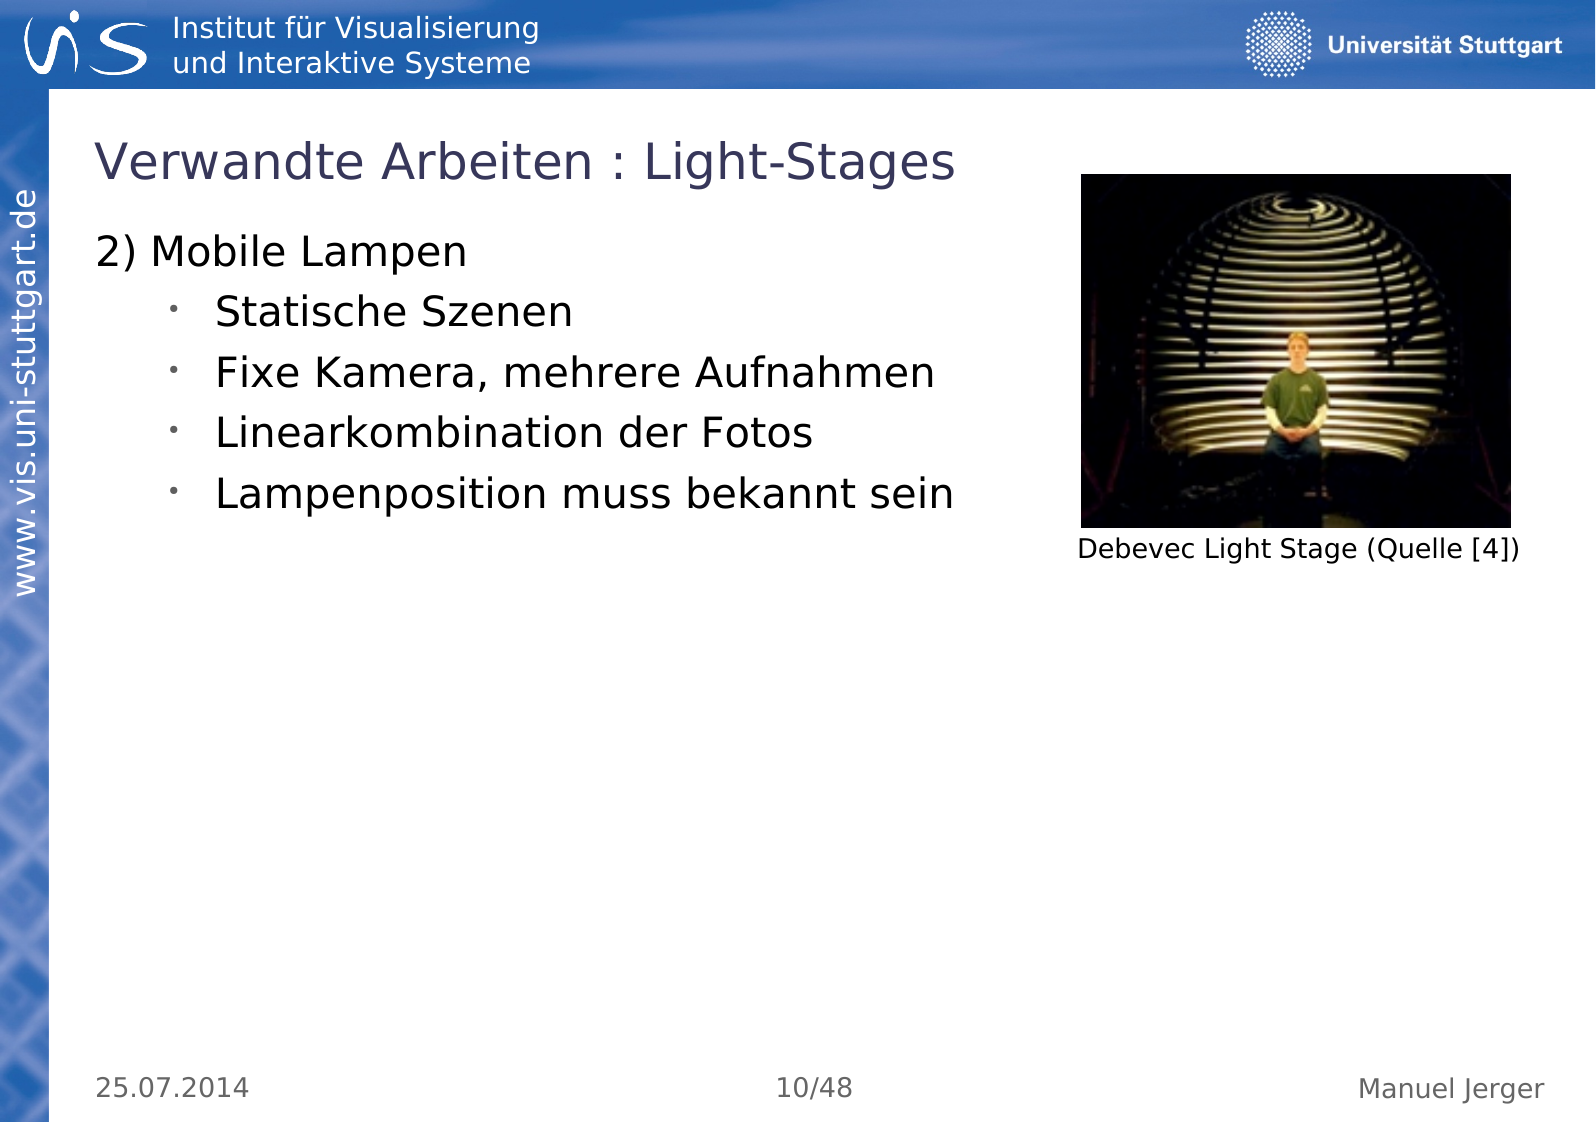

# Verwandte Arbeiten : Light-Stages
Mobile Lampen
Statische Szenen
Fixe Kamera, mehrere Aufnahmen
Linearkombination der Fotos
Lampenposition muss bekannt sein
2)
Debevec Light Stage (Quelle [4])